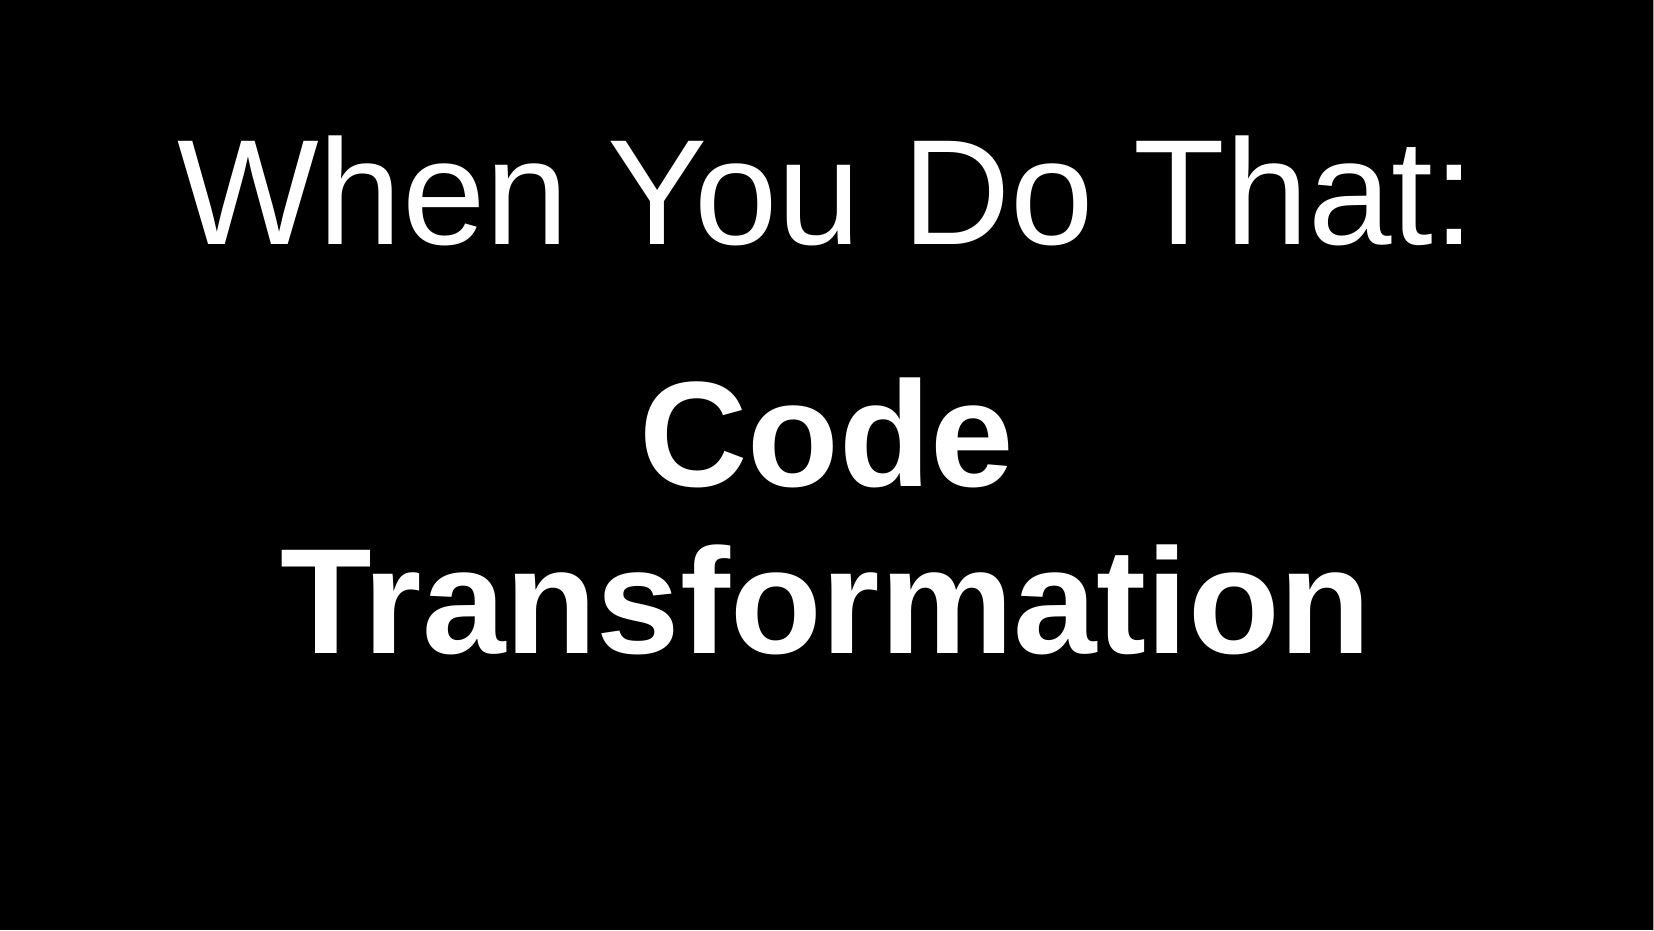

# When You Do That:
Code Transformation